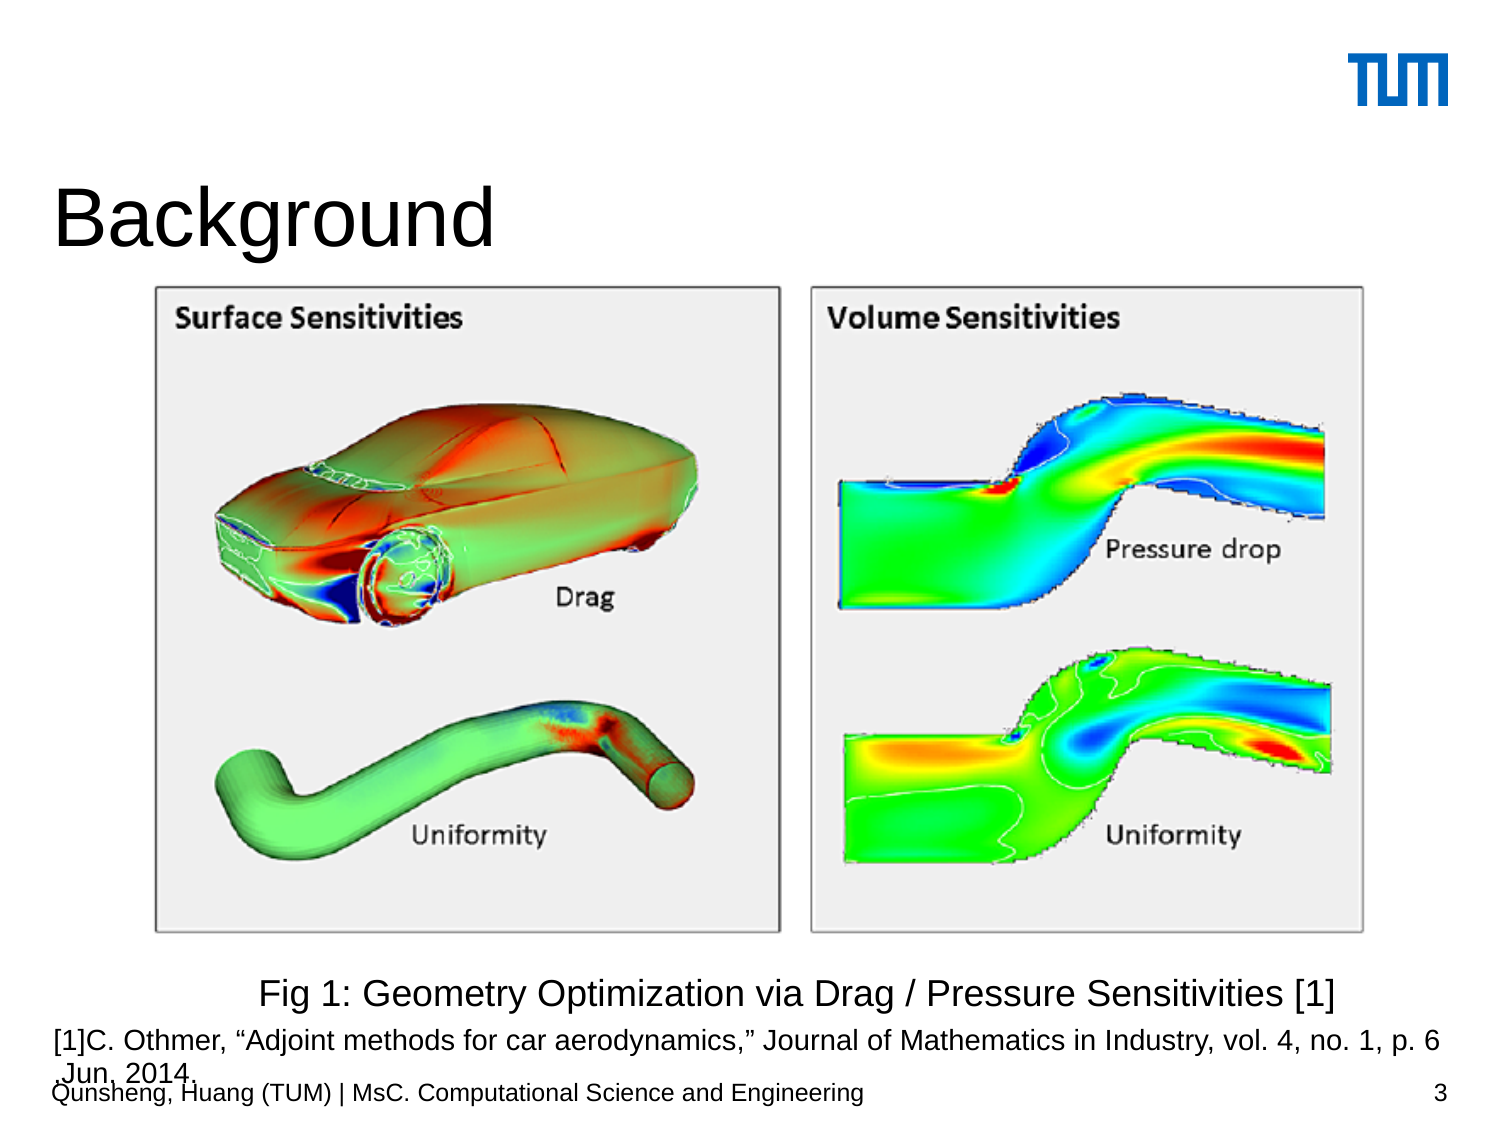

# Background
Fig 1: Geometry Optimization via Drag / Pressure Sensitivities [1]
[1]C. Othmer, “Adjoint methods for car aerodynamics,” Journal of Mathematics in Industry, vol. 4, no. 1, p. 6
,Jun. 2014.
[2] precice – a coupling library for partitioned multi-physicssimulations on massively parallel systems http://www.precice.org.[Online]. Available: http://www.precice.org